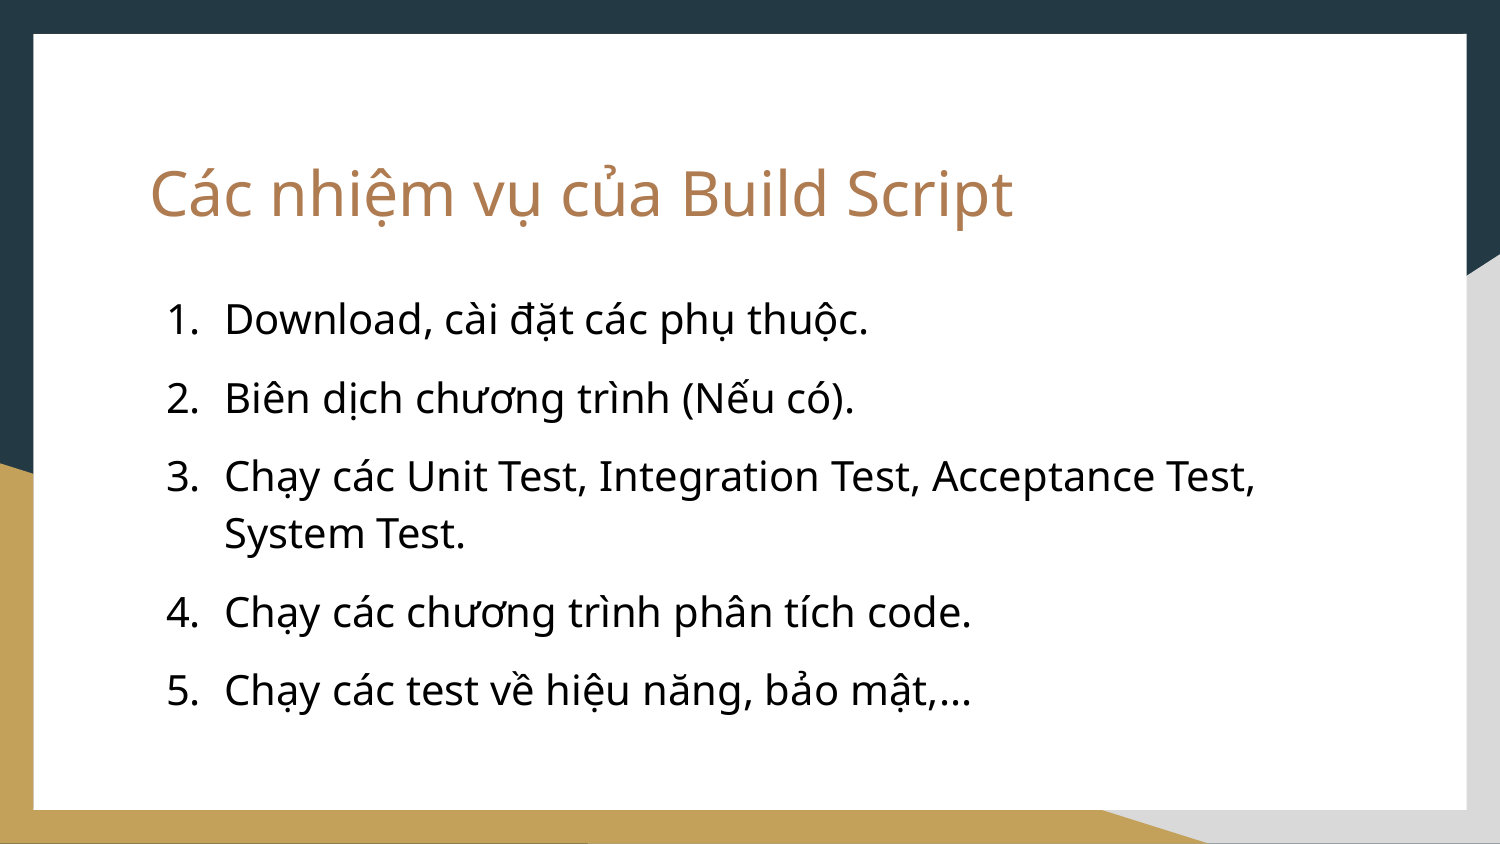

# Các nhiệm vụ của Build Script
Download, cài đặt các phụ thuộc.
Biên dịch chương trình (Nếu có).
Chạy các Unit Test, Integration Test, Acceptance Test, System Test.
Chạy các chương trình phân tích code.
Chạy các test về hiệu năng, bảo mật,...